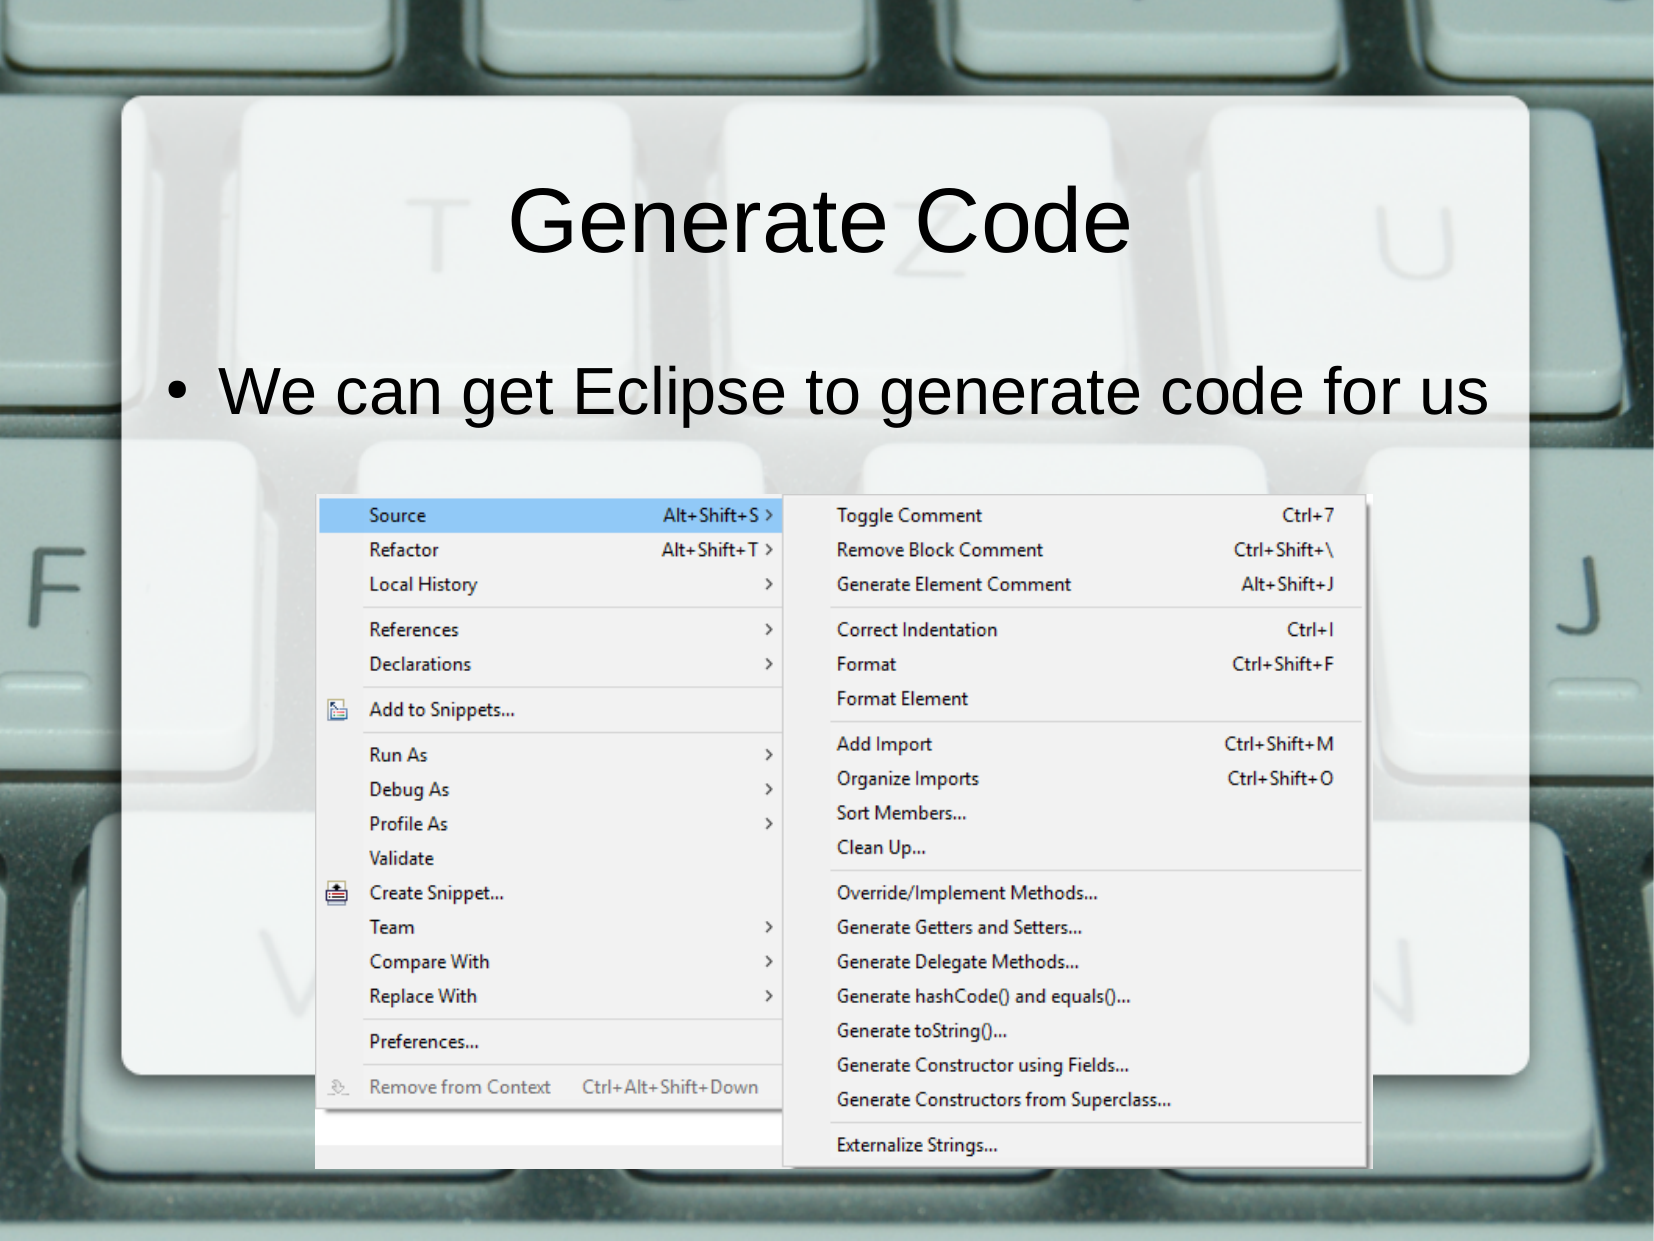

# Generate Code
We can get Eclipse to generate code for us